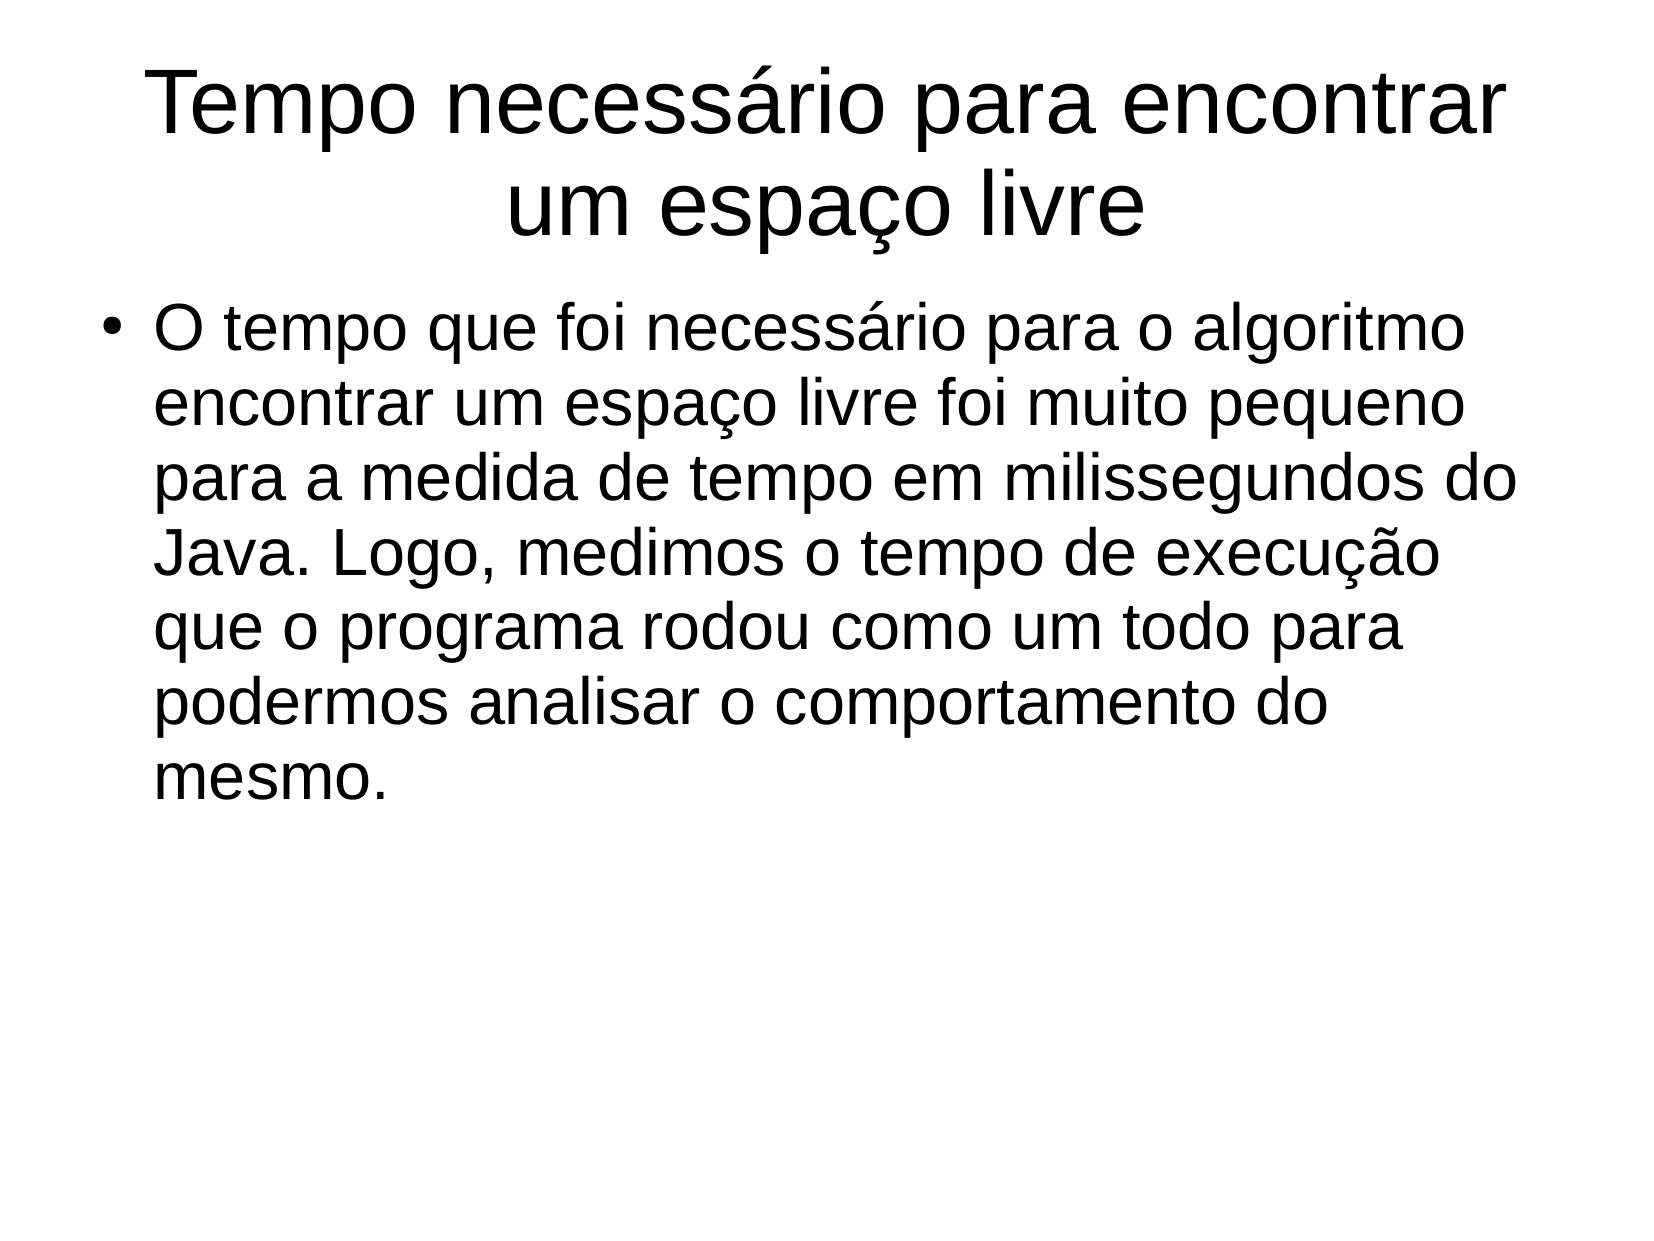

# Tempo necessário para encontrar um espaço livre
O tempo que foi necessário para o algoritmo encontrar um espaço livre foi muito pequeno para a medida de tempo em milissegundos do Java. Logo, medimos o tempo de execução que o programa rodou como um todo para podermos analisar o comportamento do mesmo.